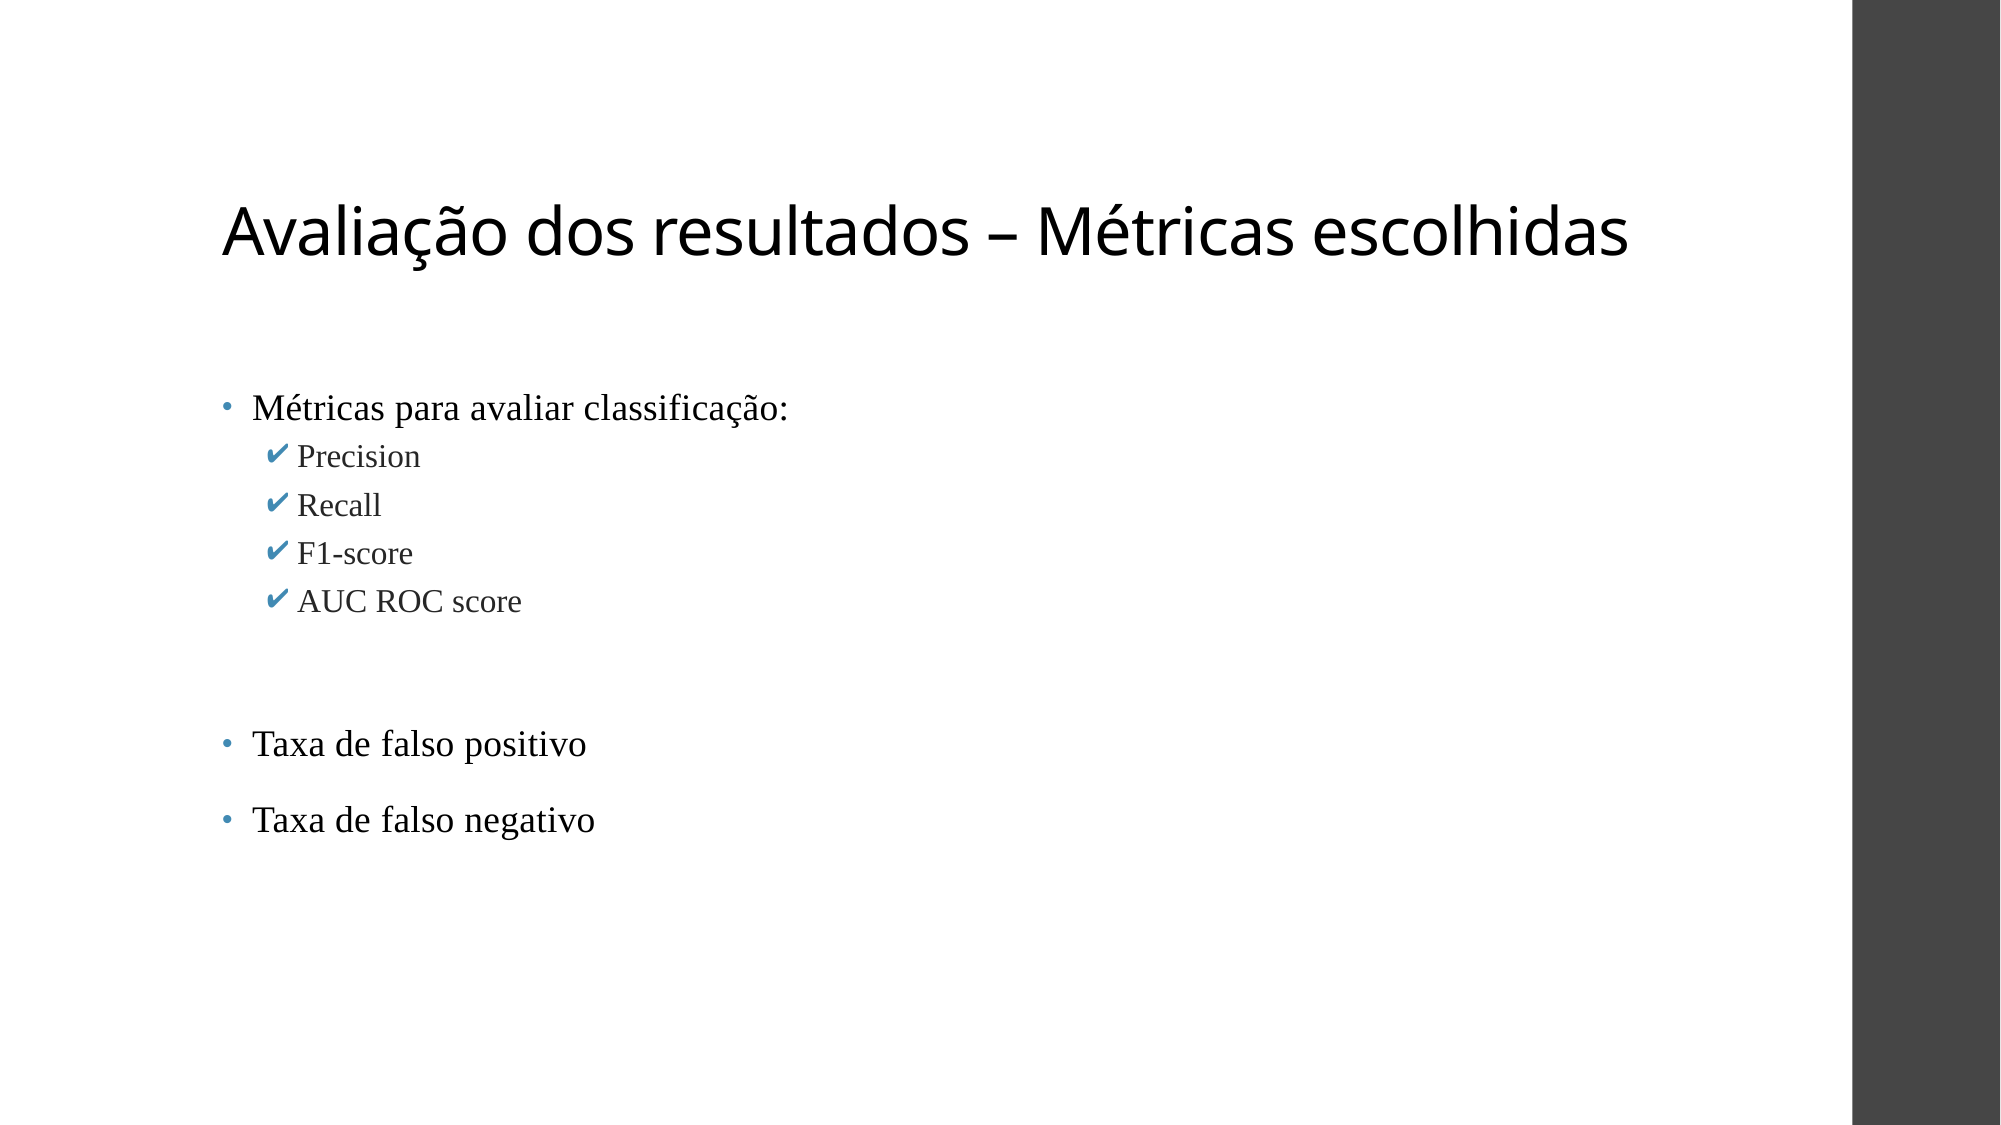

# Avaliação dos resultados – Métricas escolhidas
Métricas para avaliar classificação:
Precision
Recall
F1-score
AUC ROC score
Taxa de falso positivo
Taxa de falso negativo